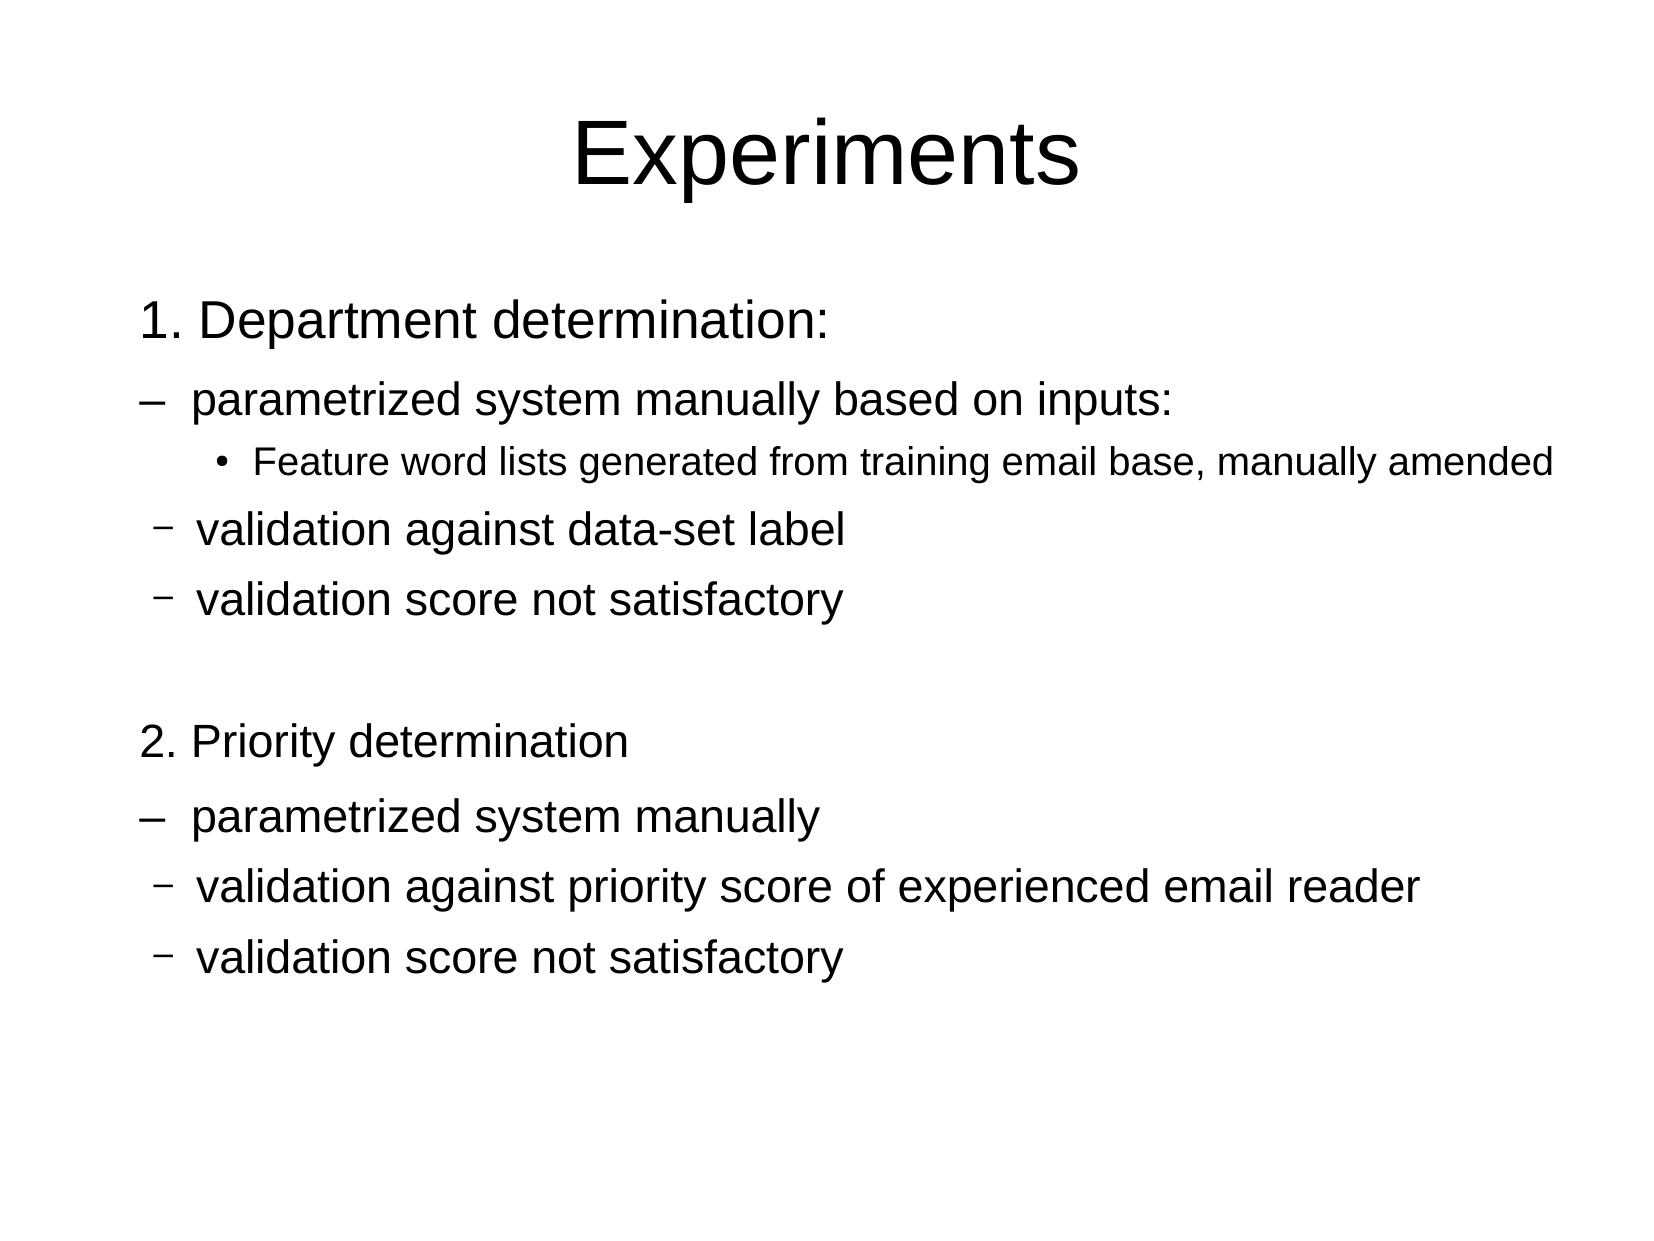

# Experiments
1. Department determination:
– parametrized system manually based on inputs:
Feature word lists generated from training email base, manually amended
validation against data-set label
validation score not satisfactory
2. Priority determination
– parametrized system manually
validation against priority score of experienced email reader
validation score not satisfactory